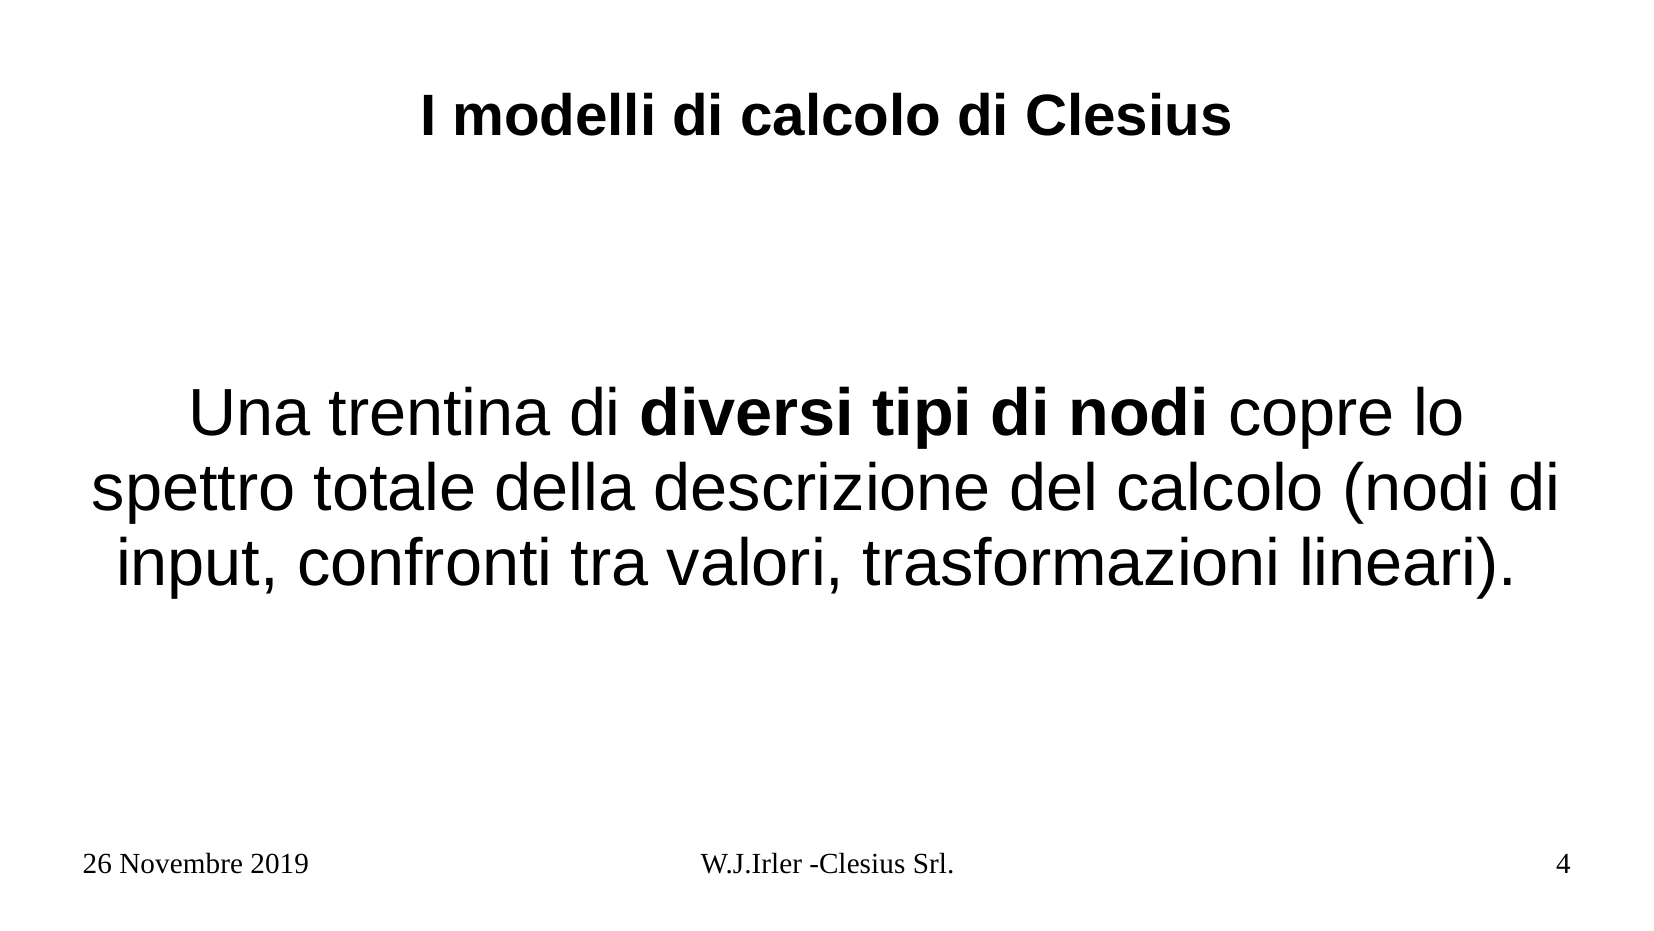

# I modelli di calcolo di Clesius
Una trentina di diversi tipi di nodi copre lo spettro totale della descrizione del calcolo (nodi di input, confronti tra valori, trasformazioni lineari).
26 Novembre 2019
W.J.Irler -Clesius Srl.
4